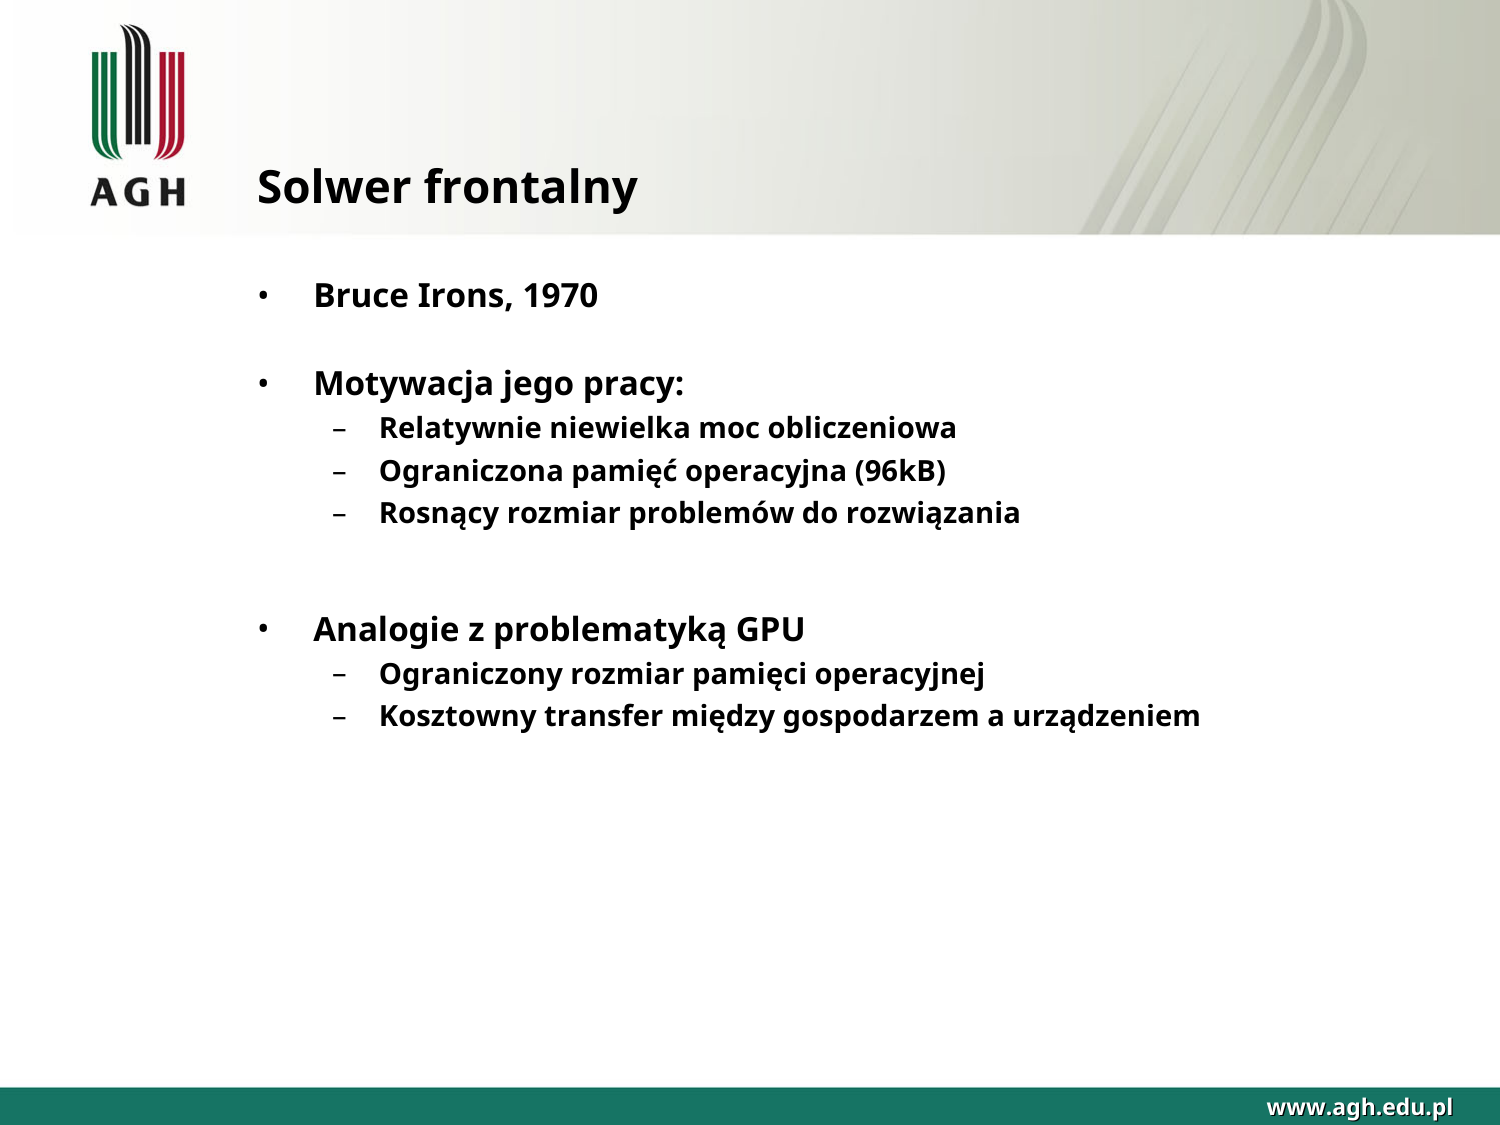

# Solwer frontalny
Bruce Irons, 1970
Motywacja jego pracy:
Relatywnie niewielka moc obliczeniowa
Ograniczona pamięć operacyjna (96kB)
Rosnący rozmiar problemów do rozwiązania
Analogie z problematyką GPU
Ograniczony rozmiar pamięci operacyjnej
Kosztowny transfer między gospodarzem a urządzeniem
www.agh.edu.pl